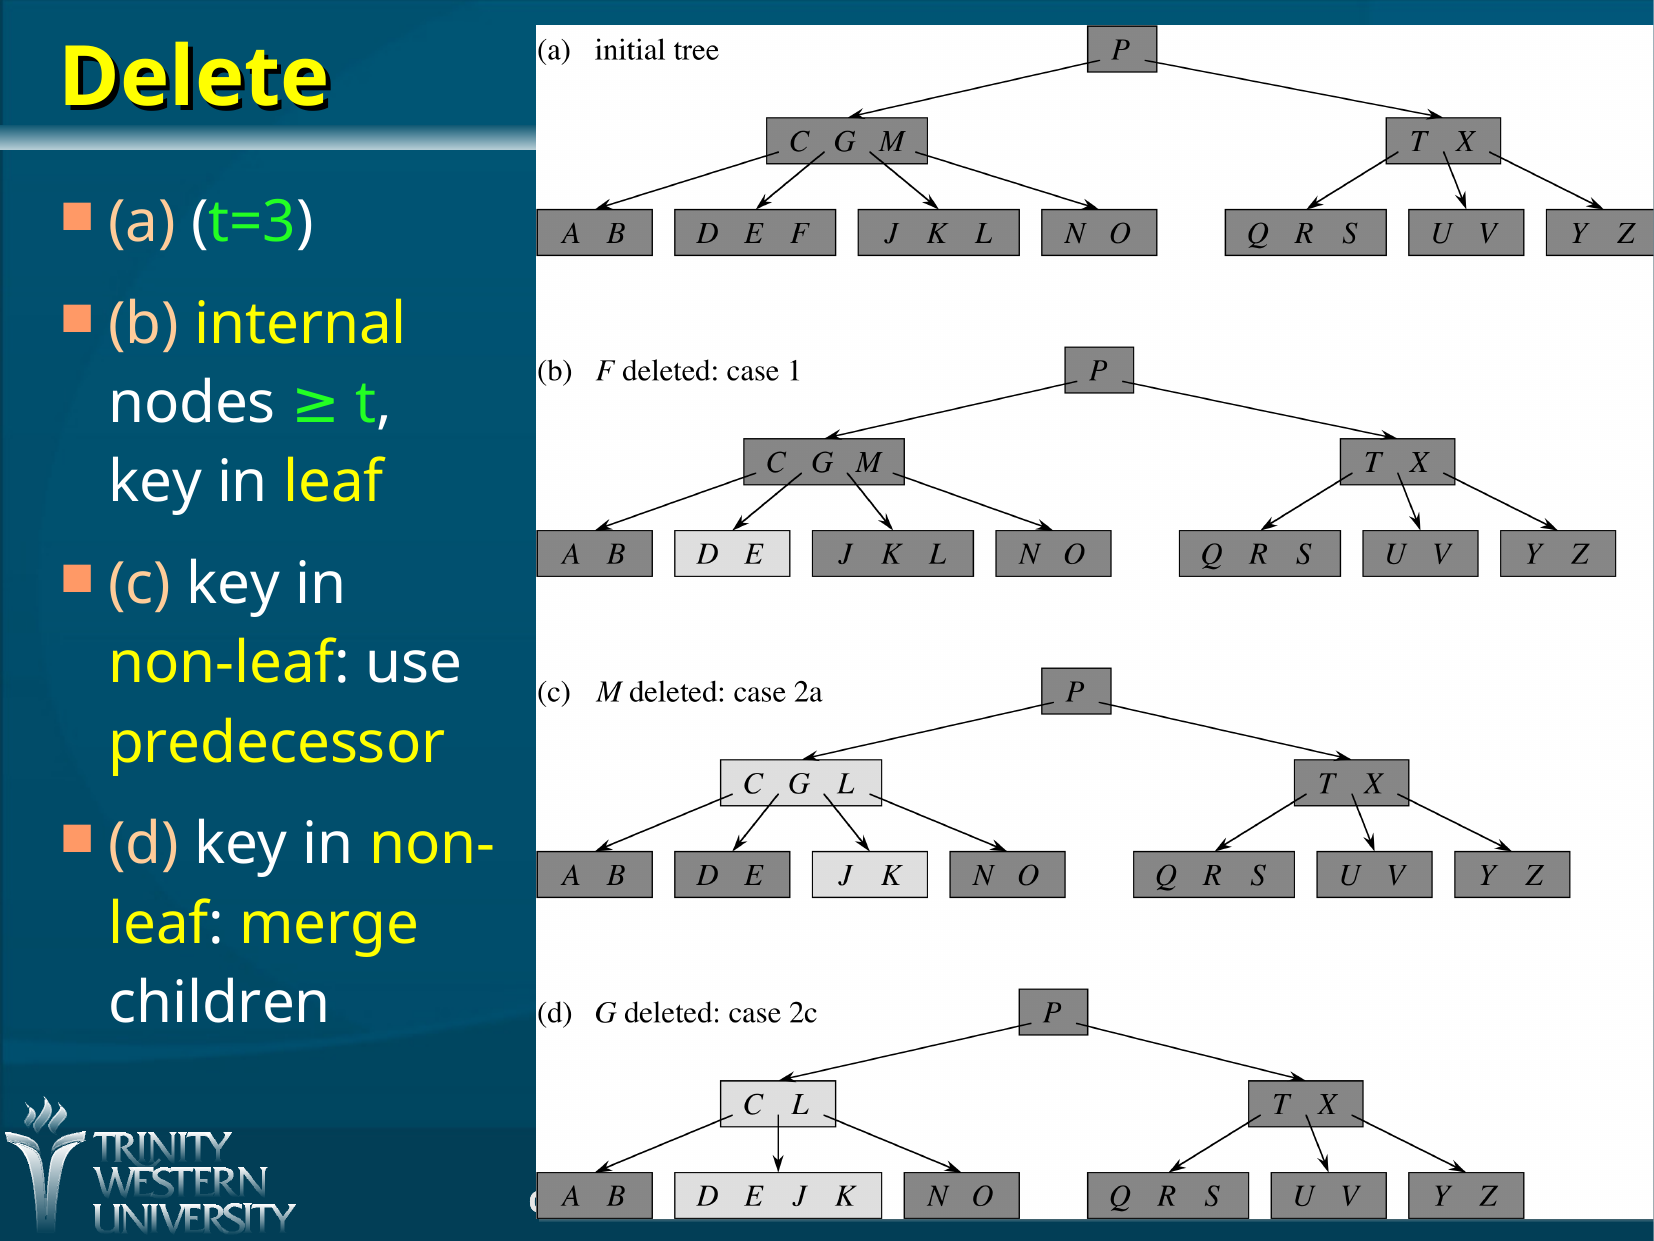

# Delete
(a) (t=3)
(b) internal
nodes ≥ t,
key in leaf
(c) key in
non-leaf: use
predecessor
(d) key in non-leaf: merge children
CMPT231: B-trees, review
23 Oct 2012
14